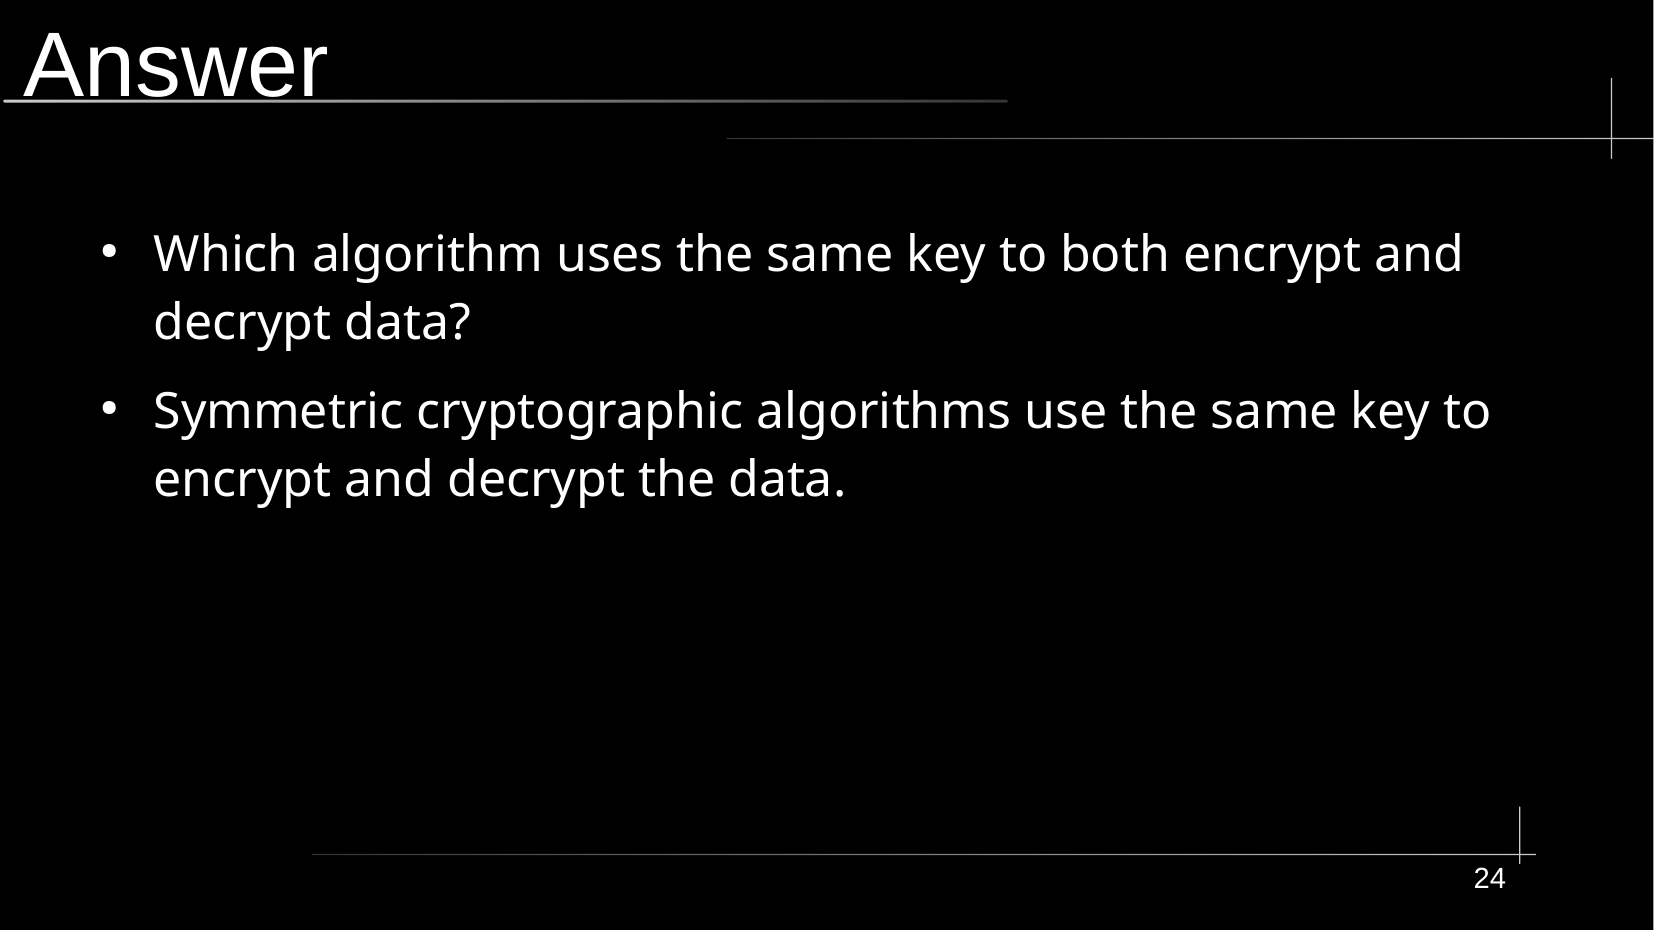

# Answer
Which algorithm uses the same key to both encrypt and decrypt data?
Symmetric cryptographic algorithms use the same key to encrypt and decrypt the data.
24